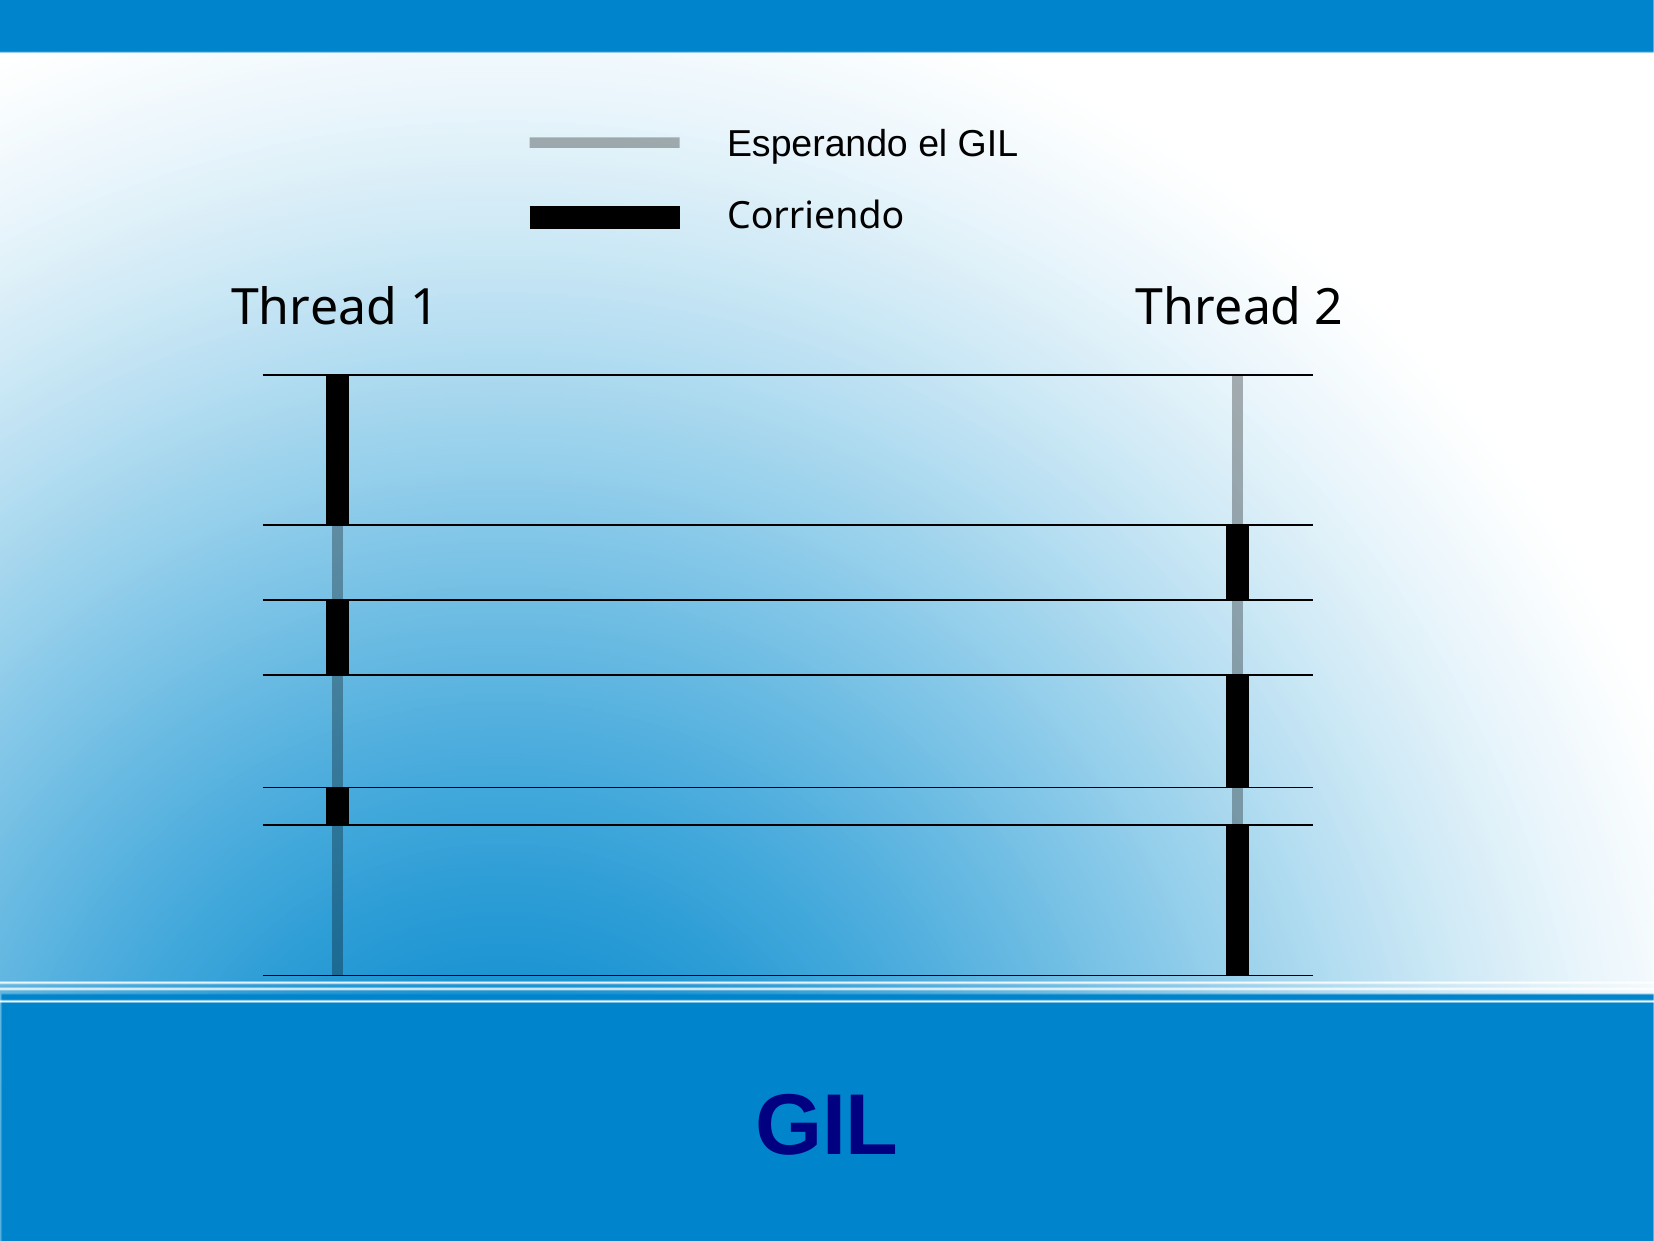

Esperando el GIL
Corriendo
Thread 1
Thread 2
# GIL